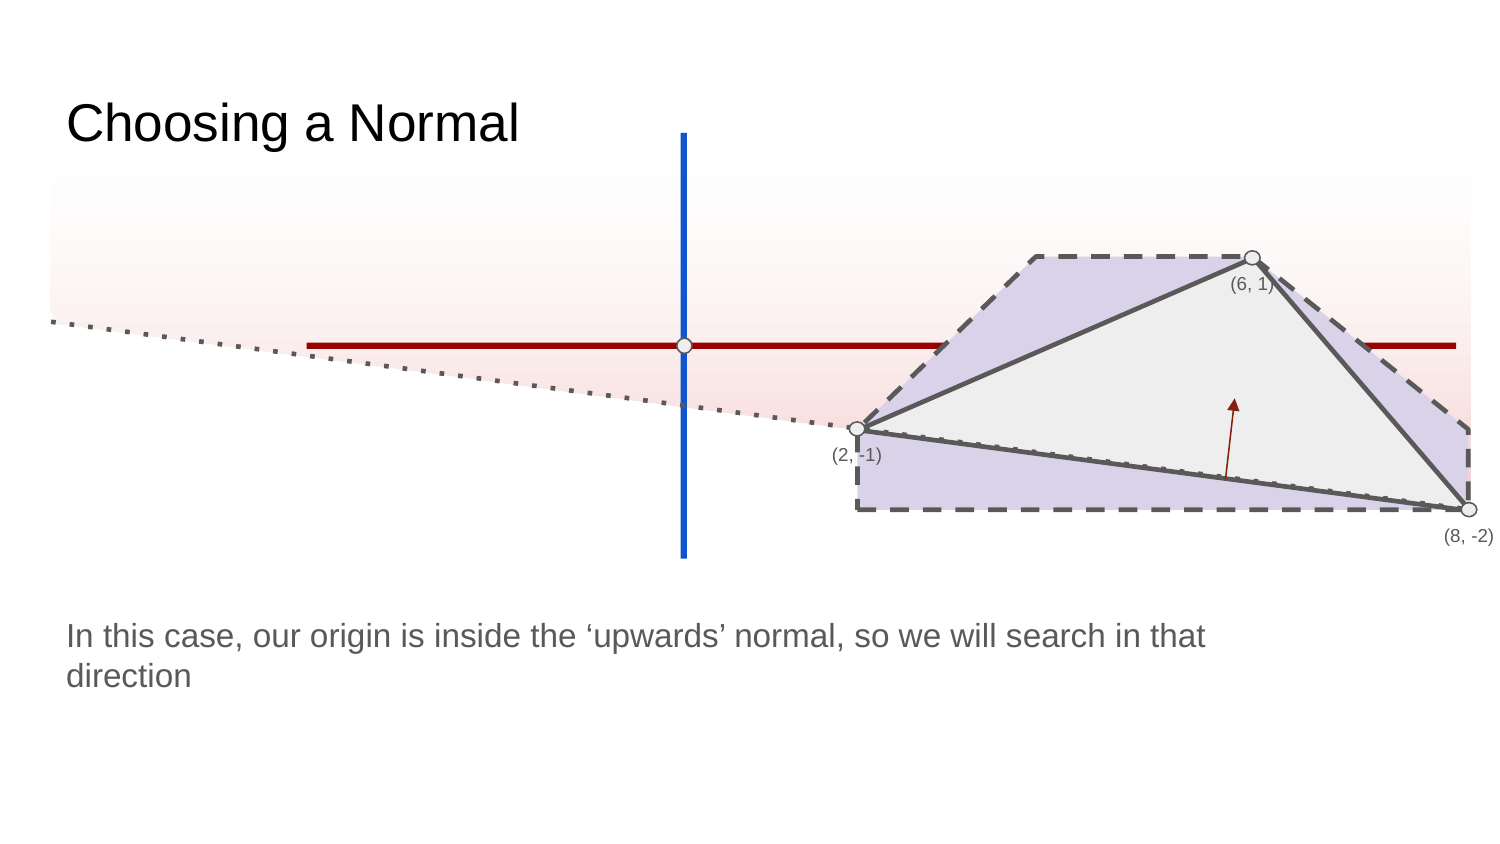

# Choosing a Normal
(6, 1)
B-A
(2, -1)
(8, -2)
In this case, our origin is inside the ‘upwards’ normal, so we will search in that direction